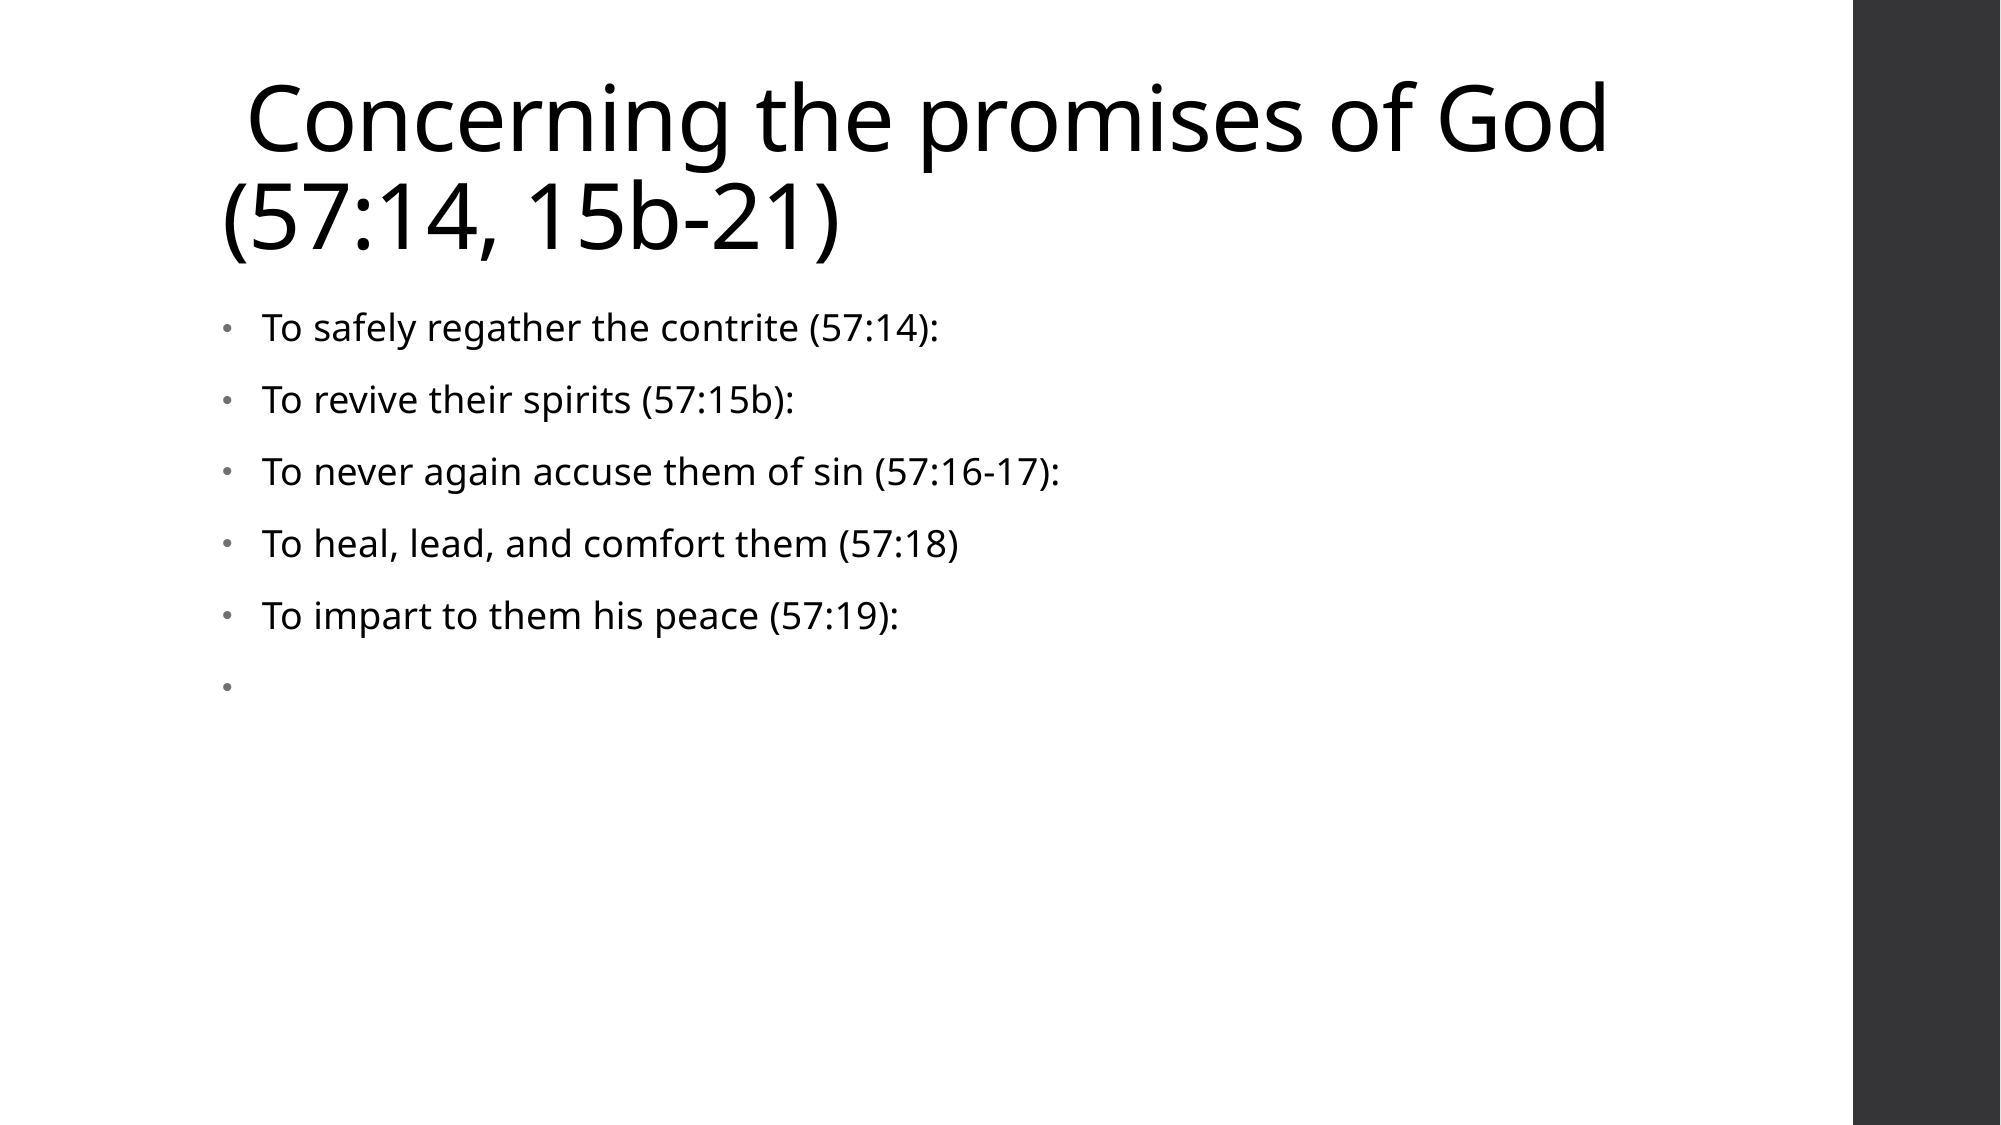

# Concerning the promises of God (57:14, 15b-21)
 To safely regather the contrite (57:14):
 To revive their spirits (57:15b):
 To never again accuse them of sin (57:16-17):
 To heal, lead, and comfort them (57:18)
 To impart to them his peace (57:19):